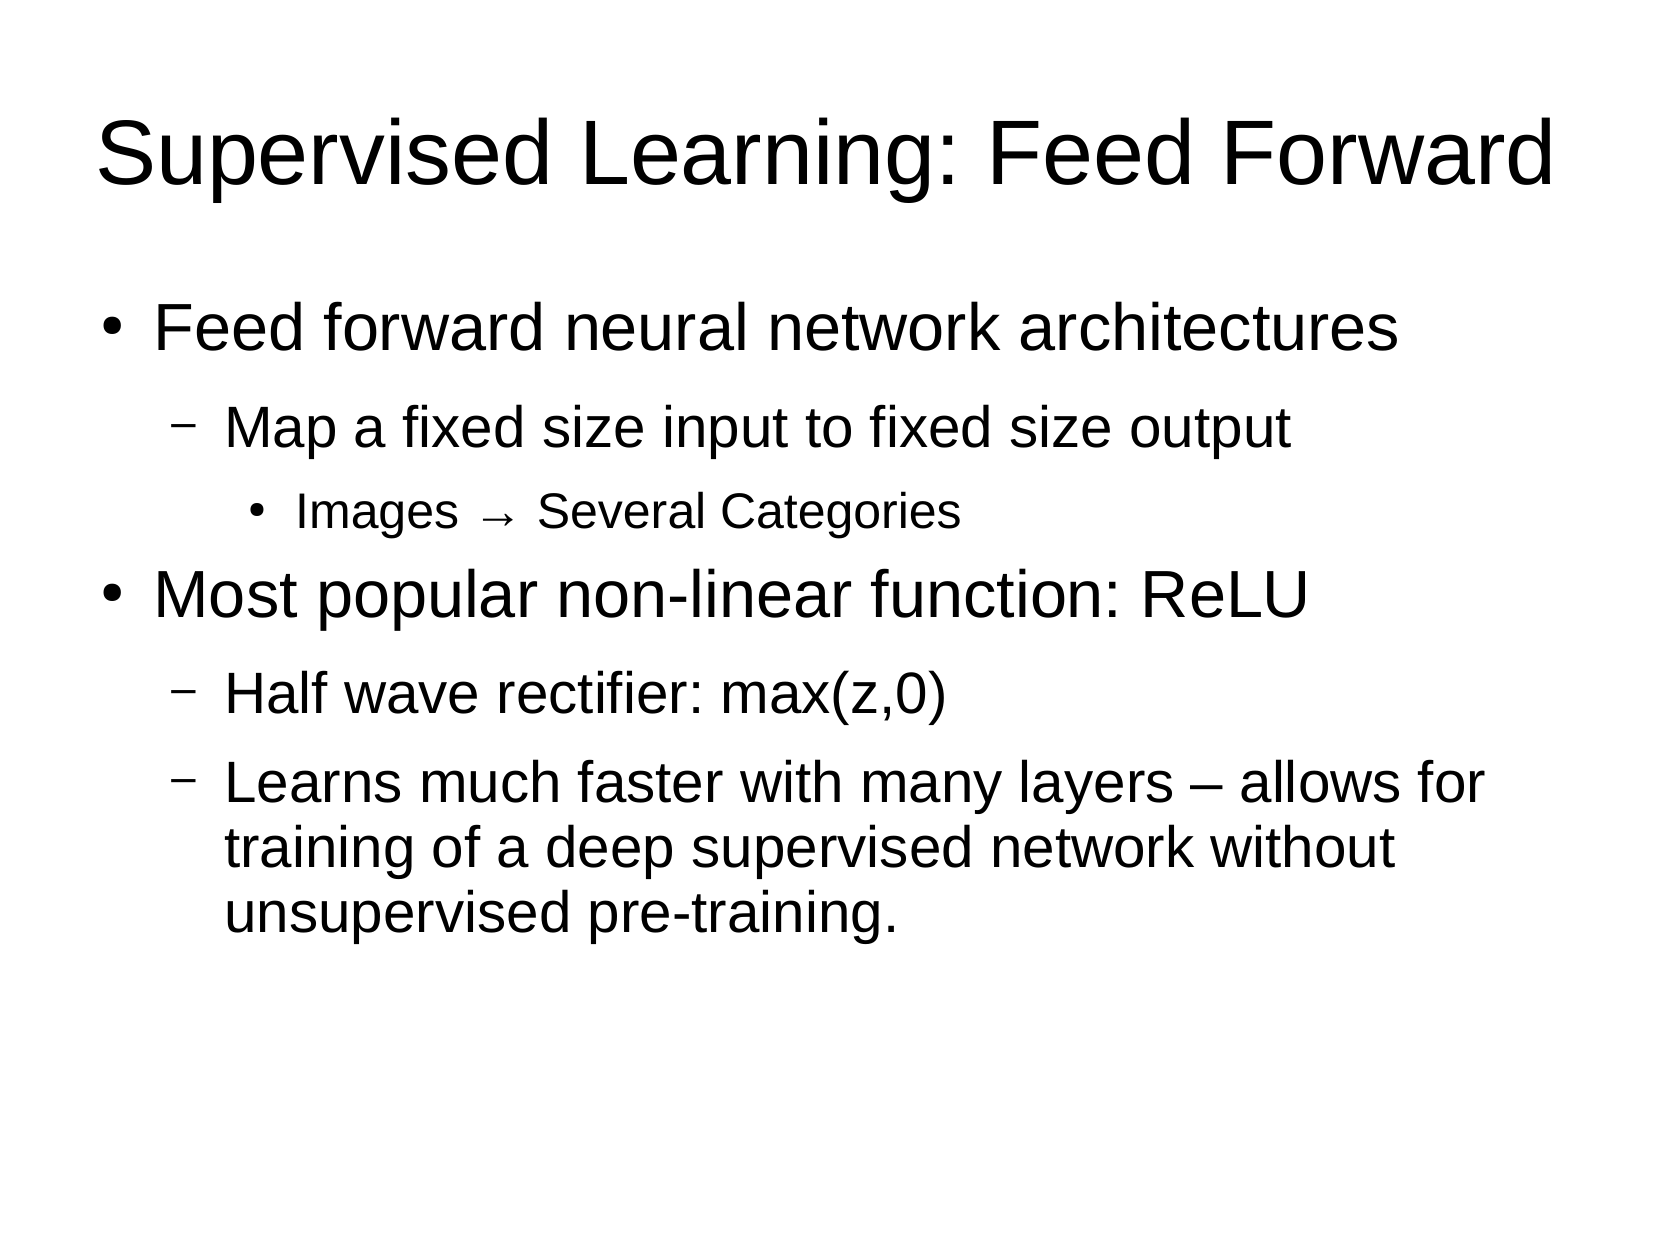

# Supervised Learning: Feed Forward
Feed forward neural network architectures
Map a fixed size input to fixed size output
Images → Several Categories
Most popular non-linear function: ReLU
Half wave rectifier: max(z,0)
Learns much faster with many layers – allows for training of a deep supervised network without unsupervised pre-training.